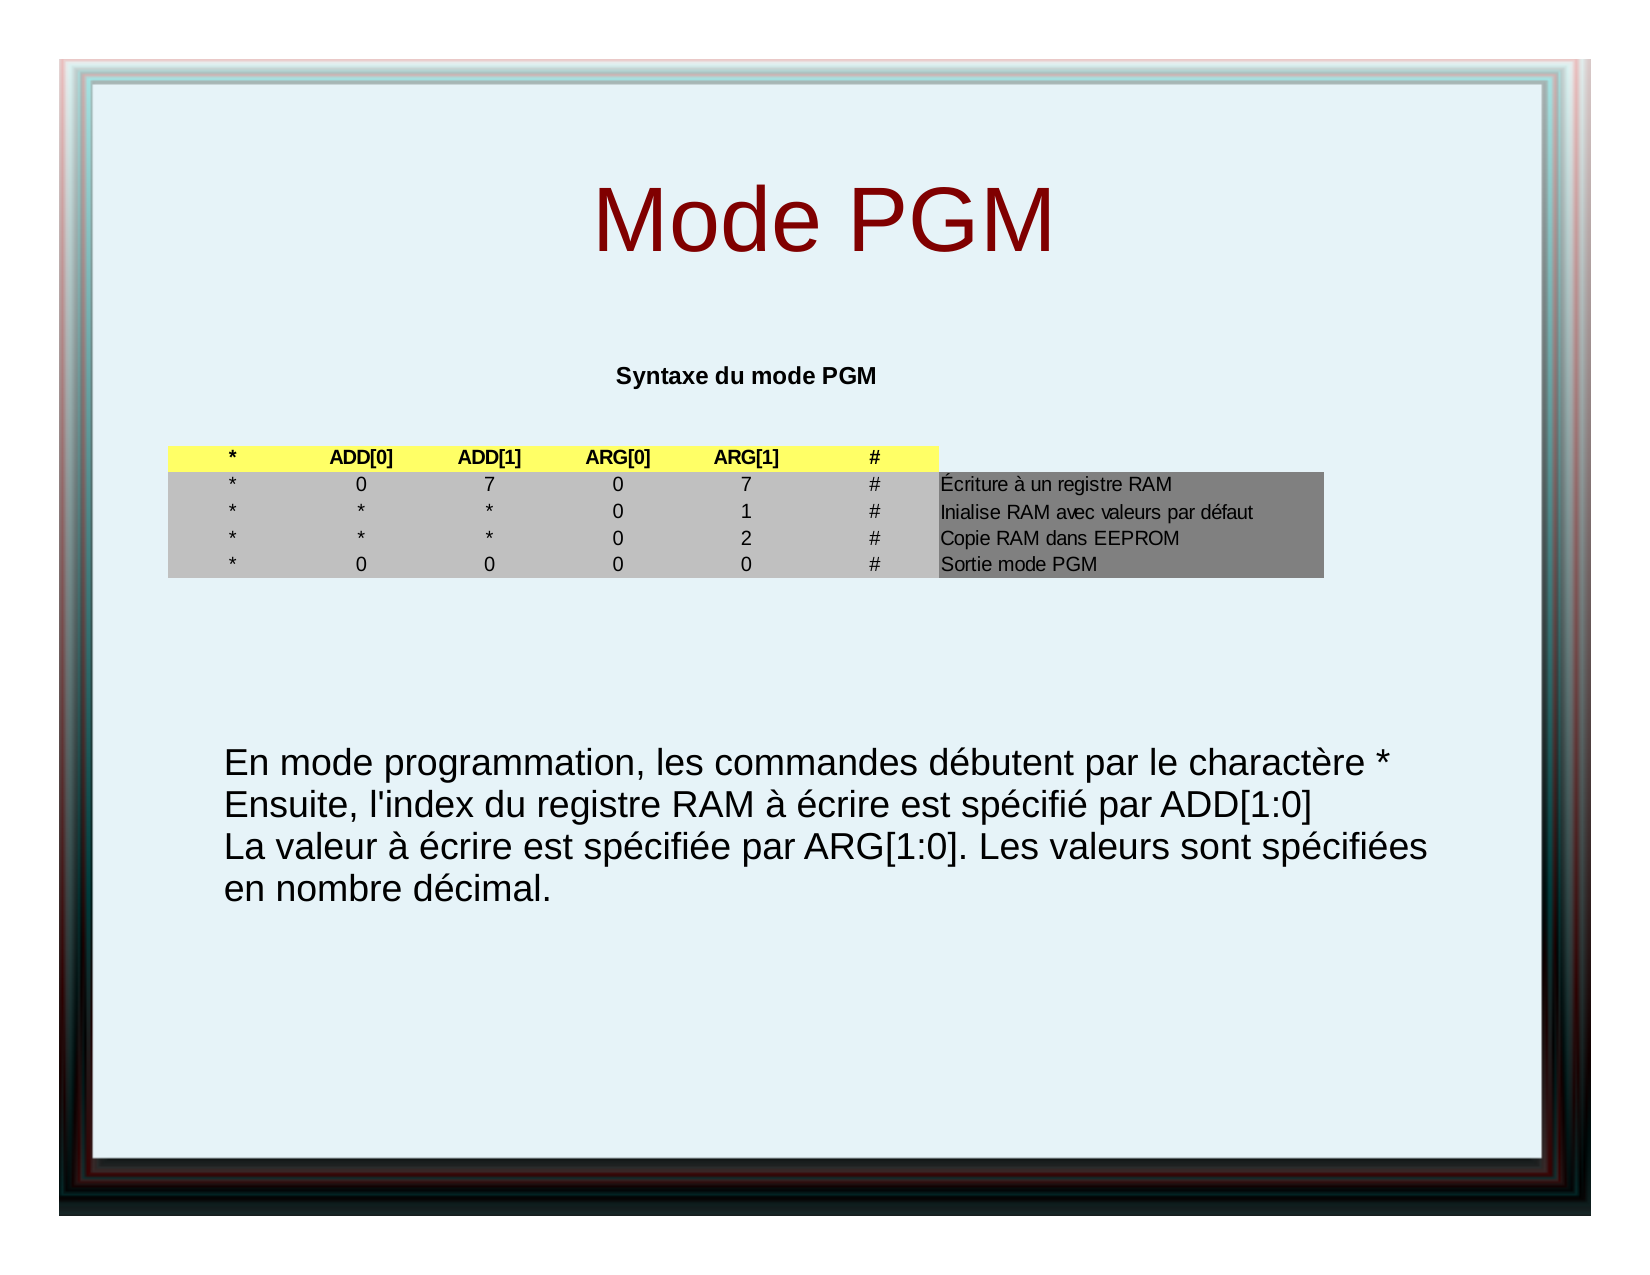

# Mode PGM
En mode programmation, les commandes débutent par le charactère *
Ensuite, l'index du registre RAM à écrire est spécifié par ADD[1:0]
La valeur à écrire est spécifiée par ARG[1:0]. Les valeurs sont spécifiées en nombre décimal.